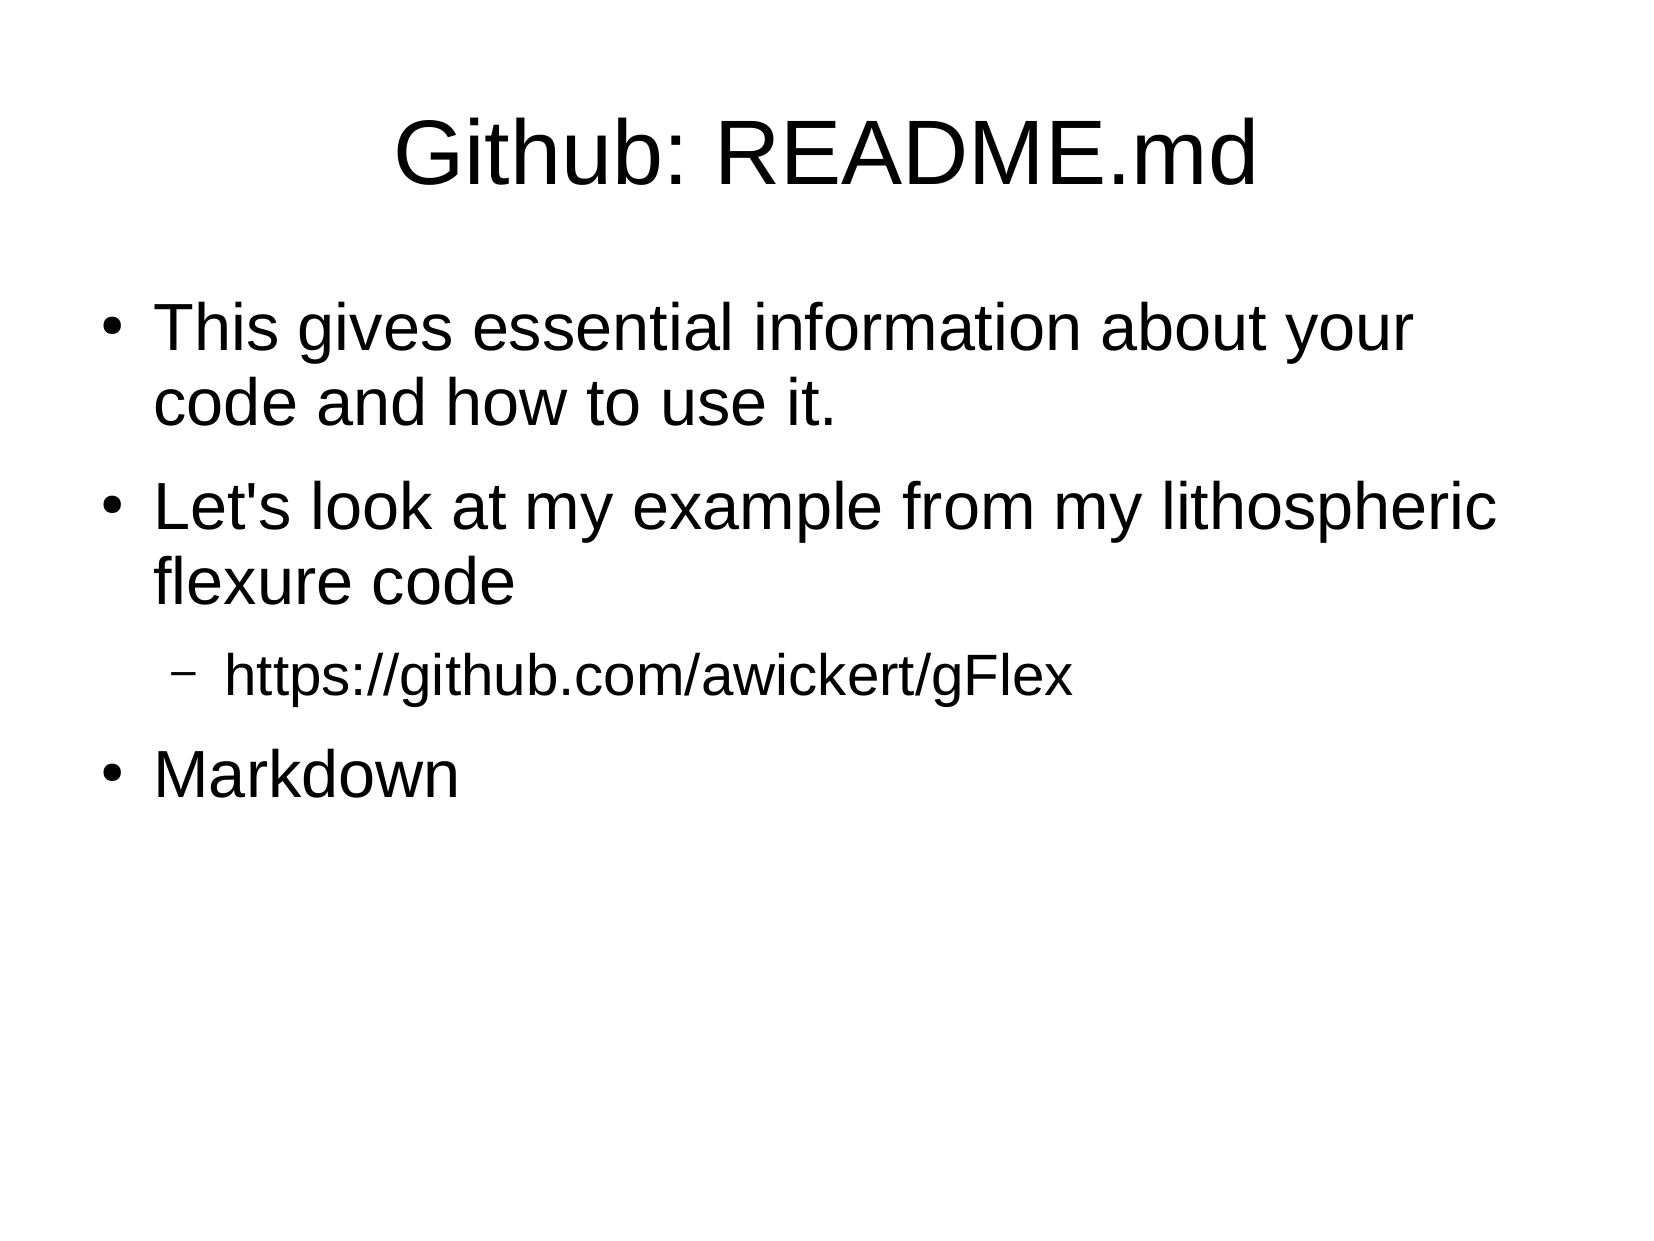

# Github: README.md
This gives essential information about your code and how to use it.
Let's look at my example from my lithospheric flexure code
https://github.com/awickert/gFlex
Markdown